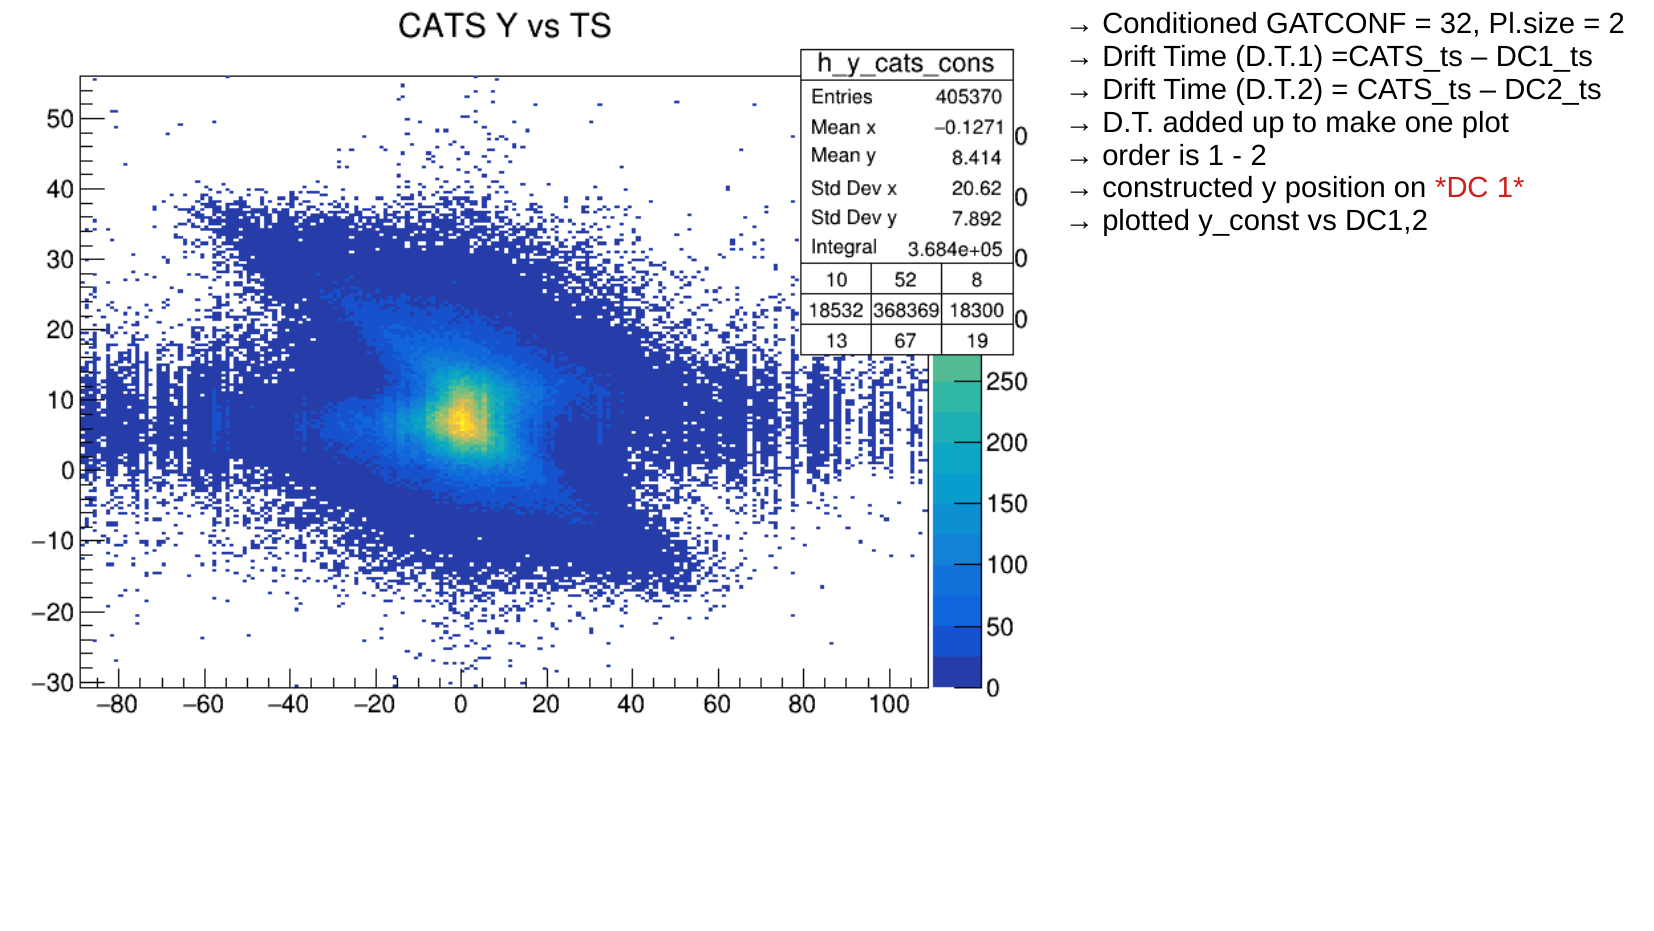

→ Conditioned GATCONF = 32, Pl.size = 2
→ Drift Time (D.T.1) =CATS_ts – DC1_ts
→ Drift Time (D.T.2) = CATS_ts – DC2_ts
→ D.T. added up to make one plot
→ order is 1 - 2
→ constructed y position on *DC 1*
→ plotted y_const vs DC1,2